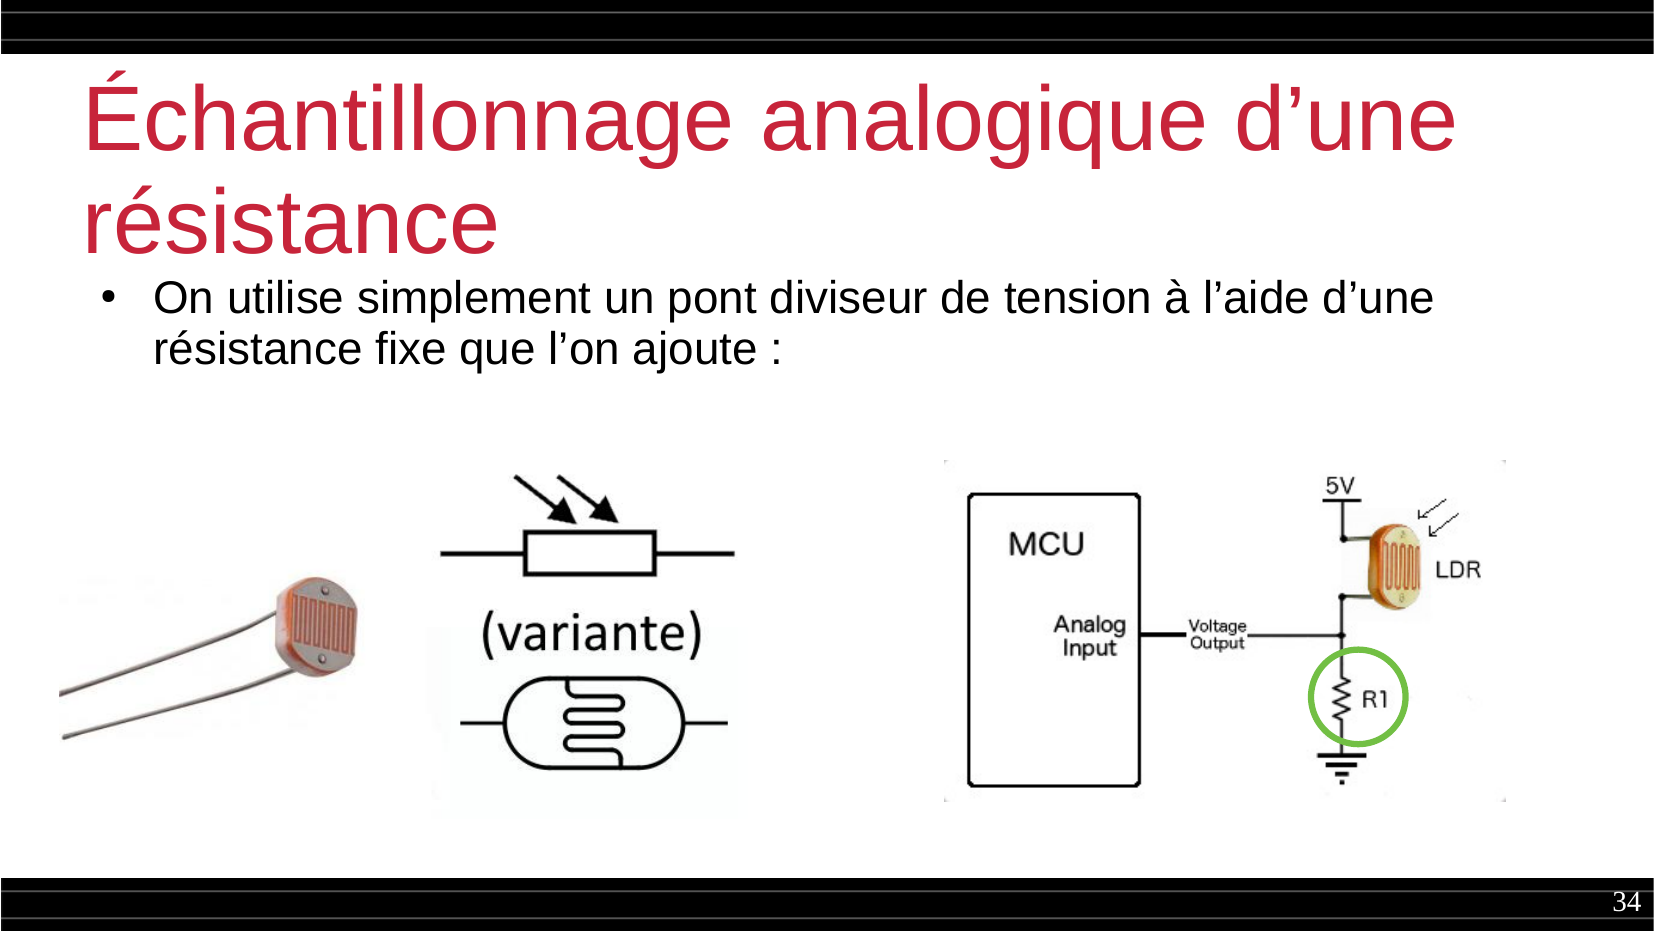

# Échantillonnage analogique d’une résistance
On utilise simplement un pont diviseur de tension à l’aide d’une résistance fixe que l’on ajoute :